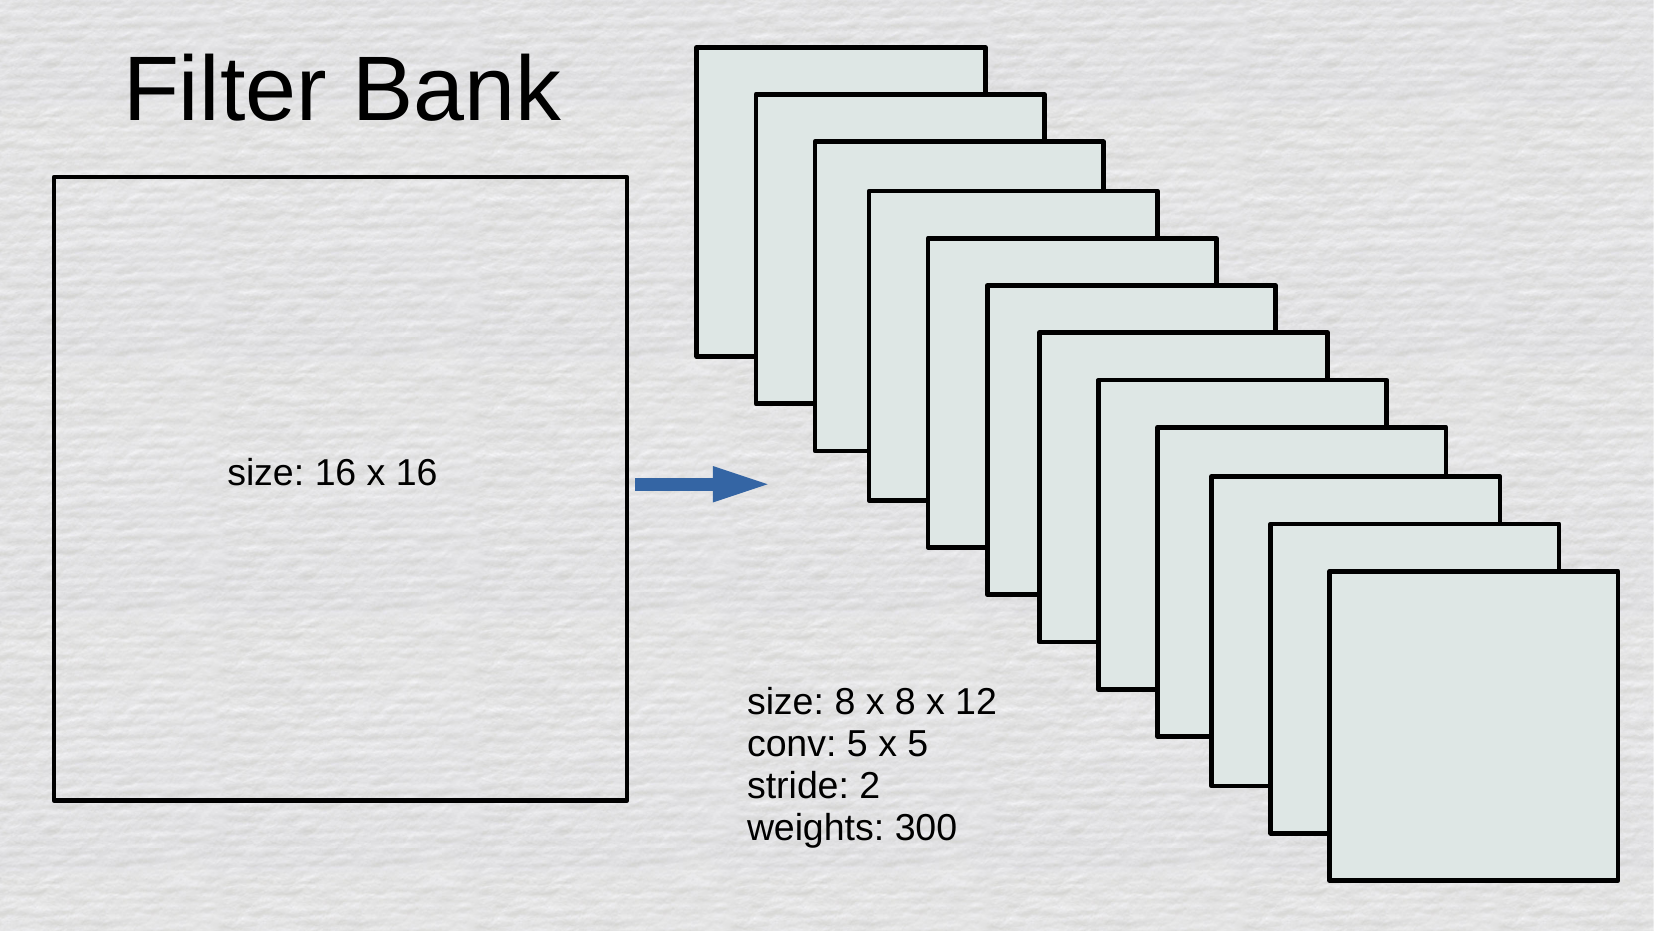

# Filter Bank
size: 16 x 16
size: 8 x 8 x 12
conv: 5 x 5
stride: 2
weights: 300